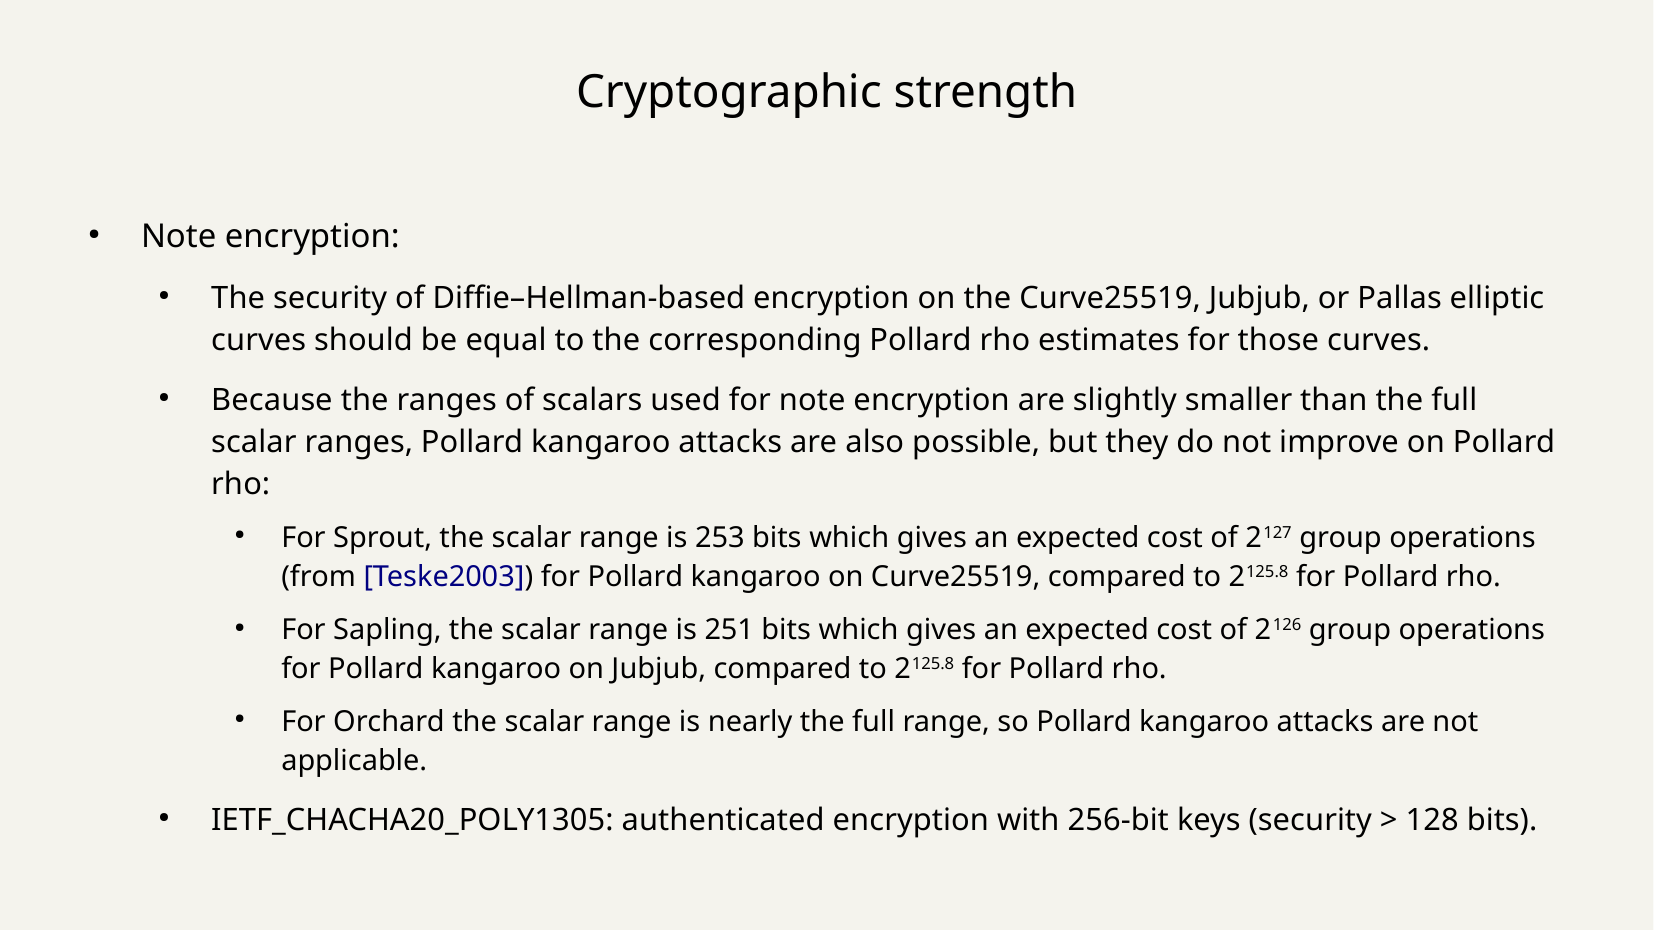

# Cryptographic strength
Note encryption:
The security of Diffie–Hellman-based encryption on the Curve25519, Jubjub, or Pallas elliptic curves should be equal to the corresponding Pollard rho estimates for those curves.
Because the ranges of scalars used for note encryption are slightly smaller than the full scalar ranges, Pollard kangaroo attacks are also possible, but they do not improve on Pollard rho:
For Sprout, the scalar range is 253 bits which gives an expected cost of 2127 group operations (from [Teske2003]) for Pollard kangaroo on Curve25519, compared to 2125.8 for Pollard rho.
For Sapling, the scalar range is 251 bits which gives an expected cost of 2126 group operations for Pollard kangaroo on Jubjub, compared to 2125.8 for Pollard rho.
For Orchard the scalar range is nearly the full range, so Pollard kangaroo attacks are not applicable.
IETF_CHACHA20_POLY1305: authenticated encryption with 256-bit keys (security > 128 bits).